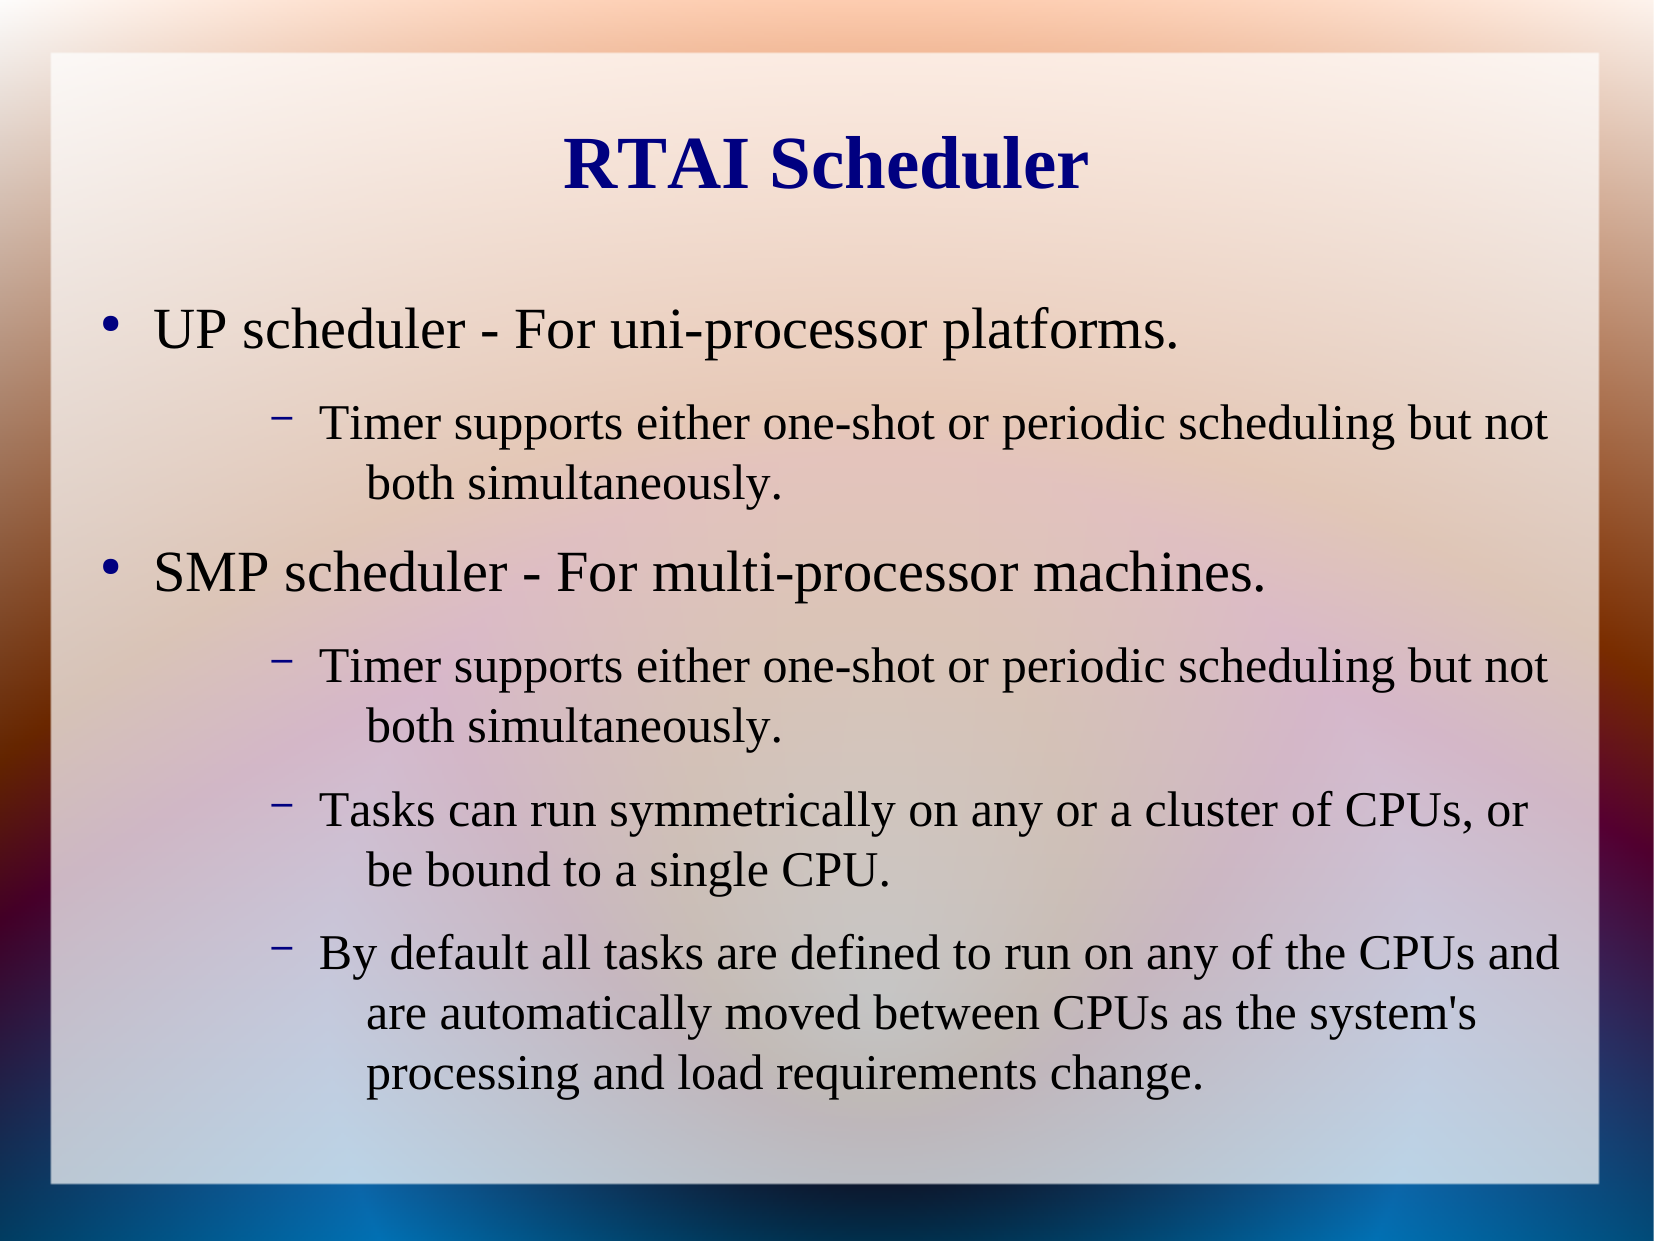

# RTAI Scheduler
UP scheduler - For uni-processor platforms.
Timer supports either one-shot or periodic scheduling but not both simultaneously.
SMP scheduler - For multi-processor machines.
Timer supports either one-shot or periodic scheduling but not both simultaneously.
Tasks can run symmetrically on any or a cluster of CPUs, or be bound to a single CPU.
By default all tasks are defined to run on any of the CPUs and are automatically moved between CPUs as the system's processing and load requirements change.